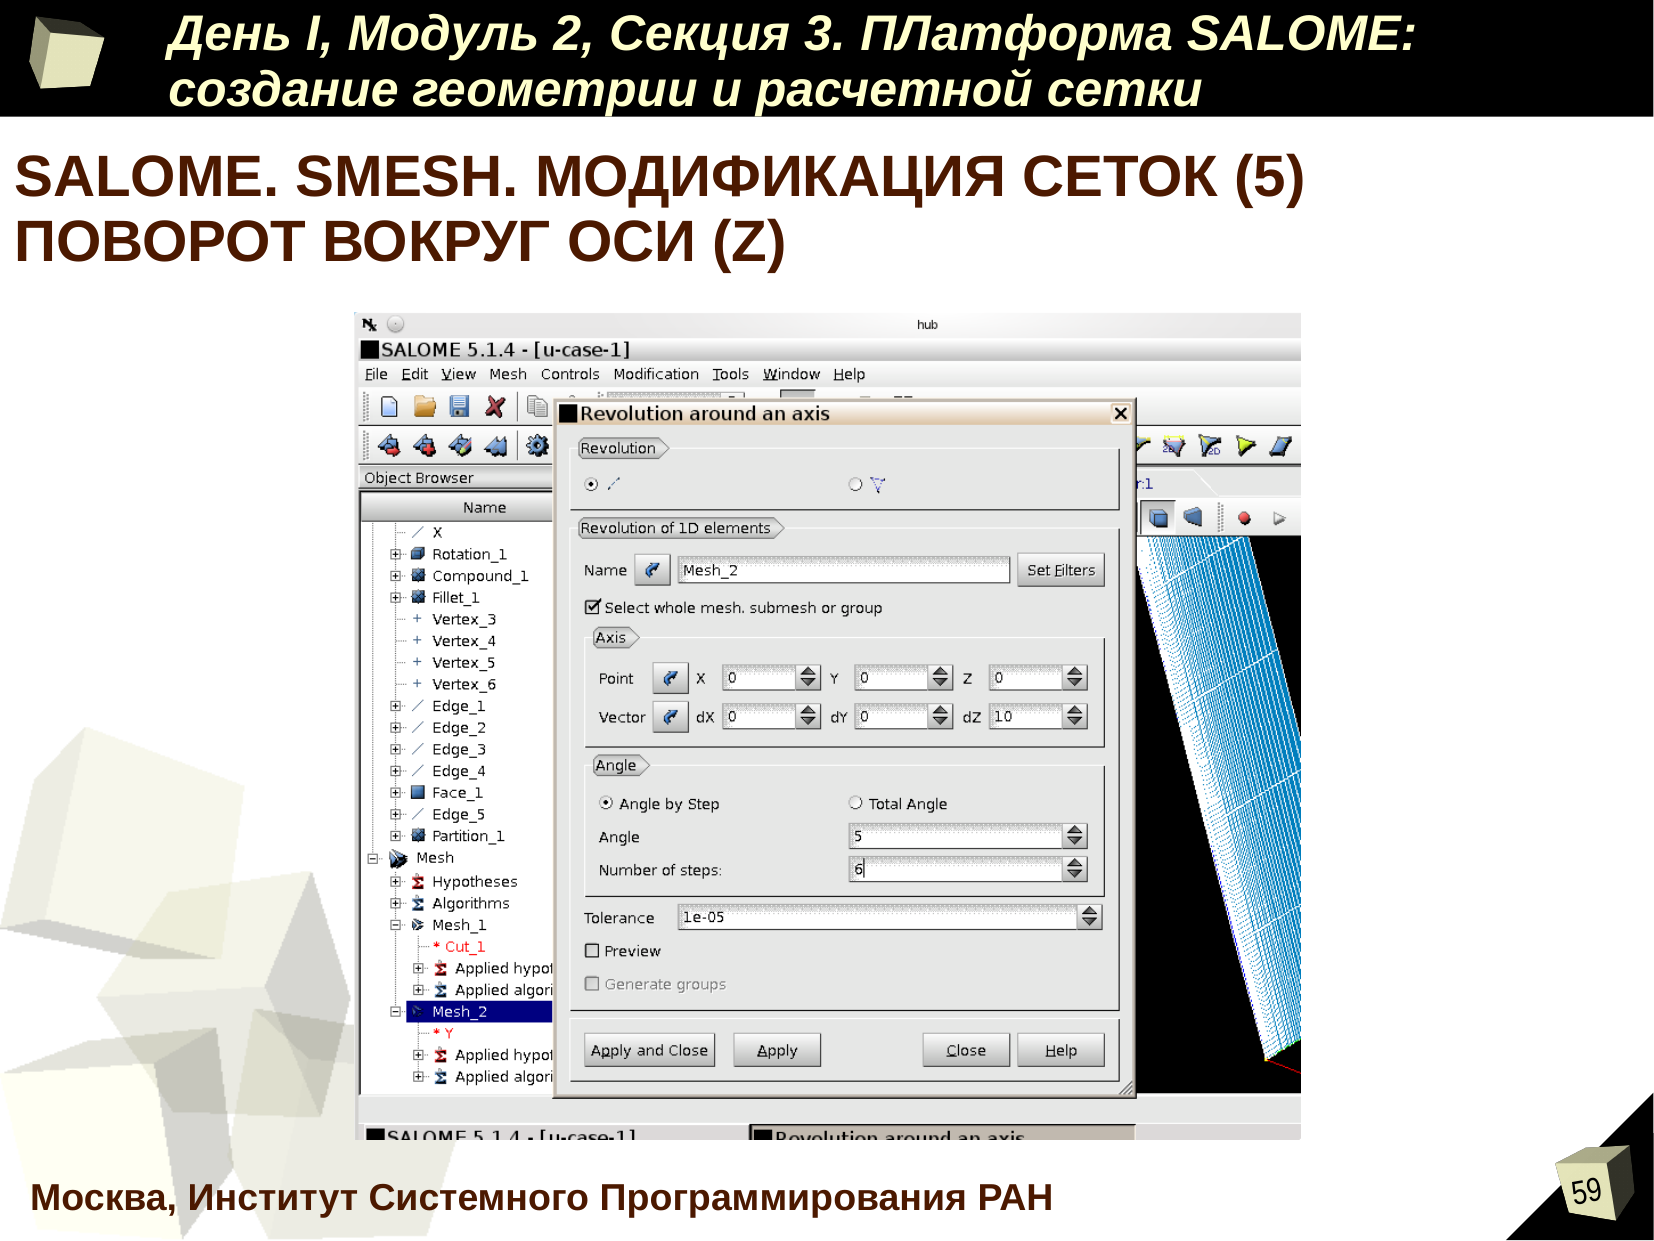

SALOME. SMESH. МОДИФИКАЦИЯ СЕТОК (5)
ПОВОРОТ ВОКРУГ ОСИ (Z)